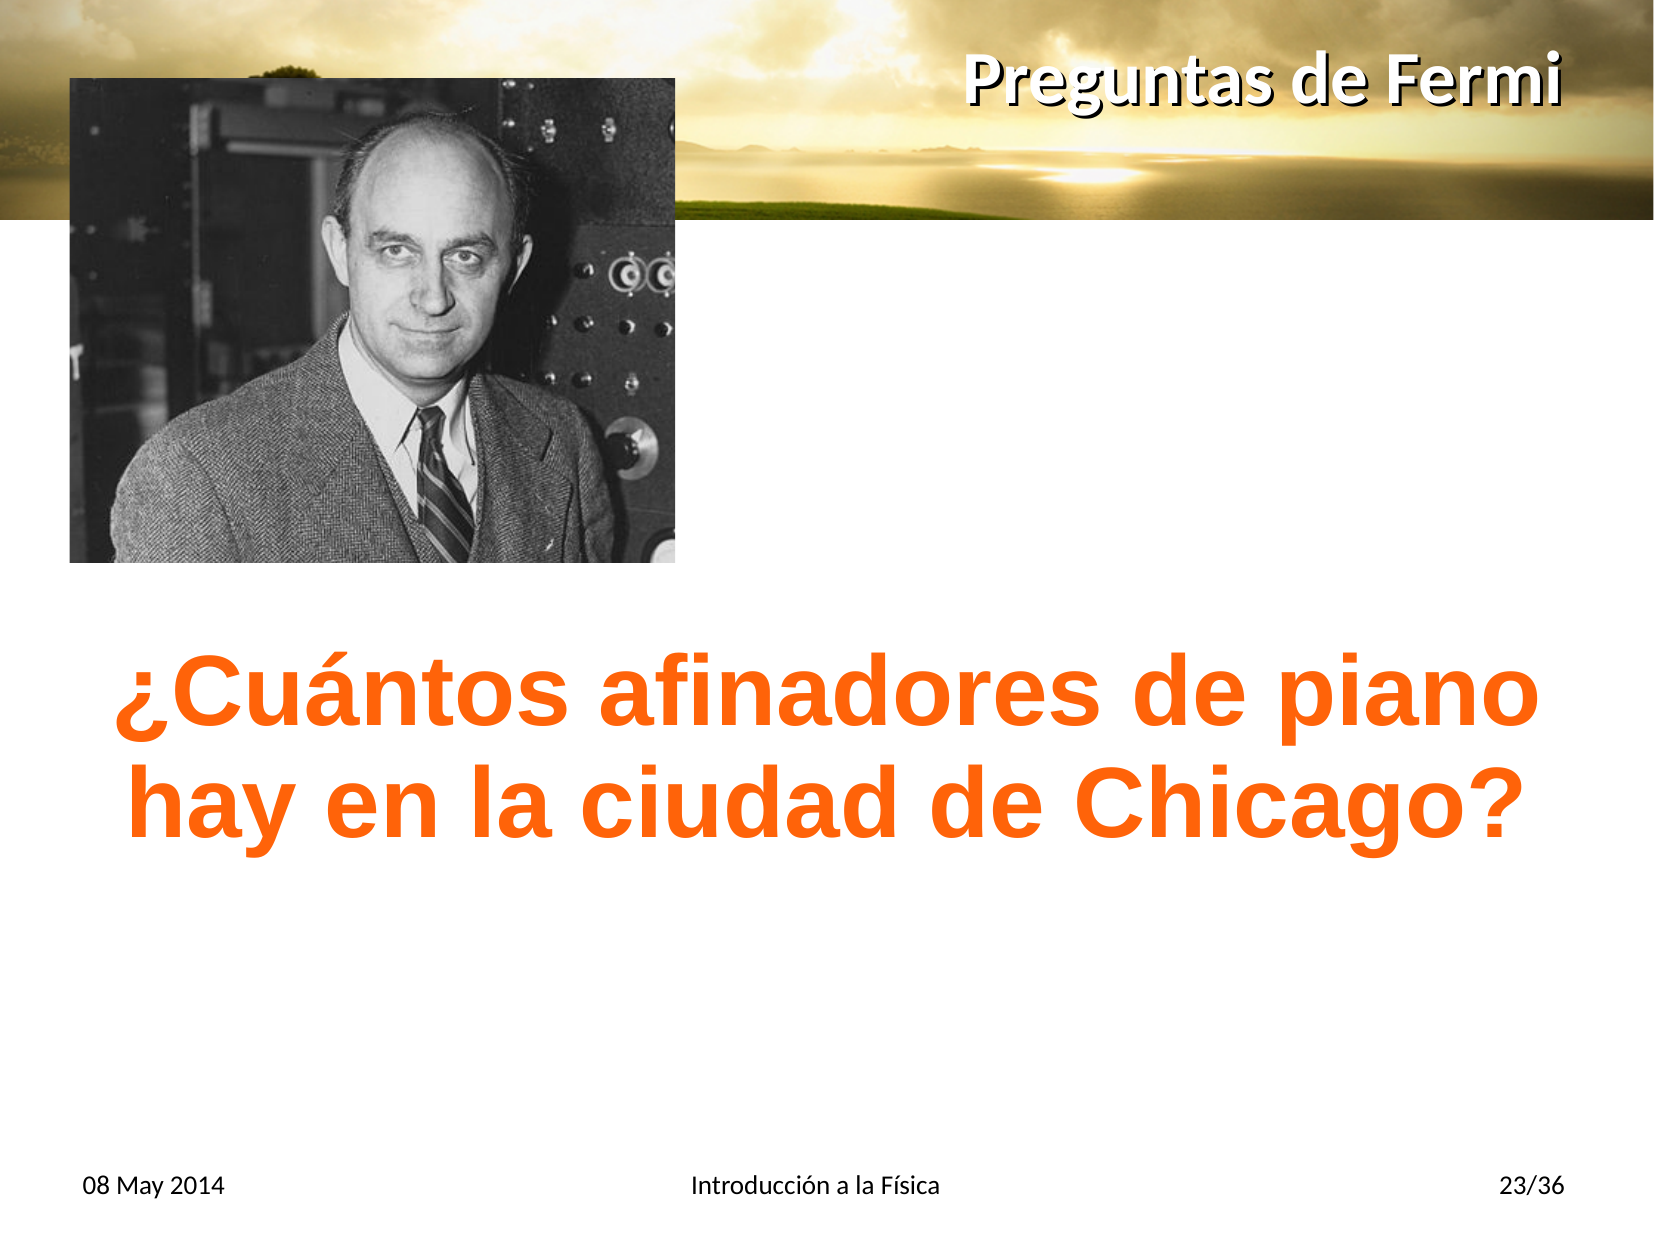

# Preguntas de Fermi
¿Cuántos afinadores de piano hay en la ciudad de Chicago?
08 May 2014
Introducción a la Física
23